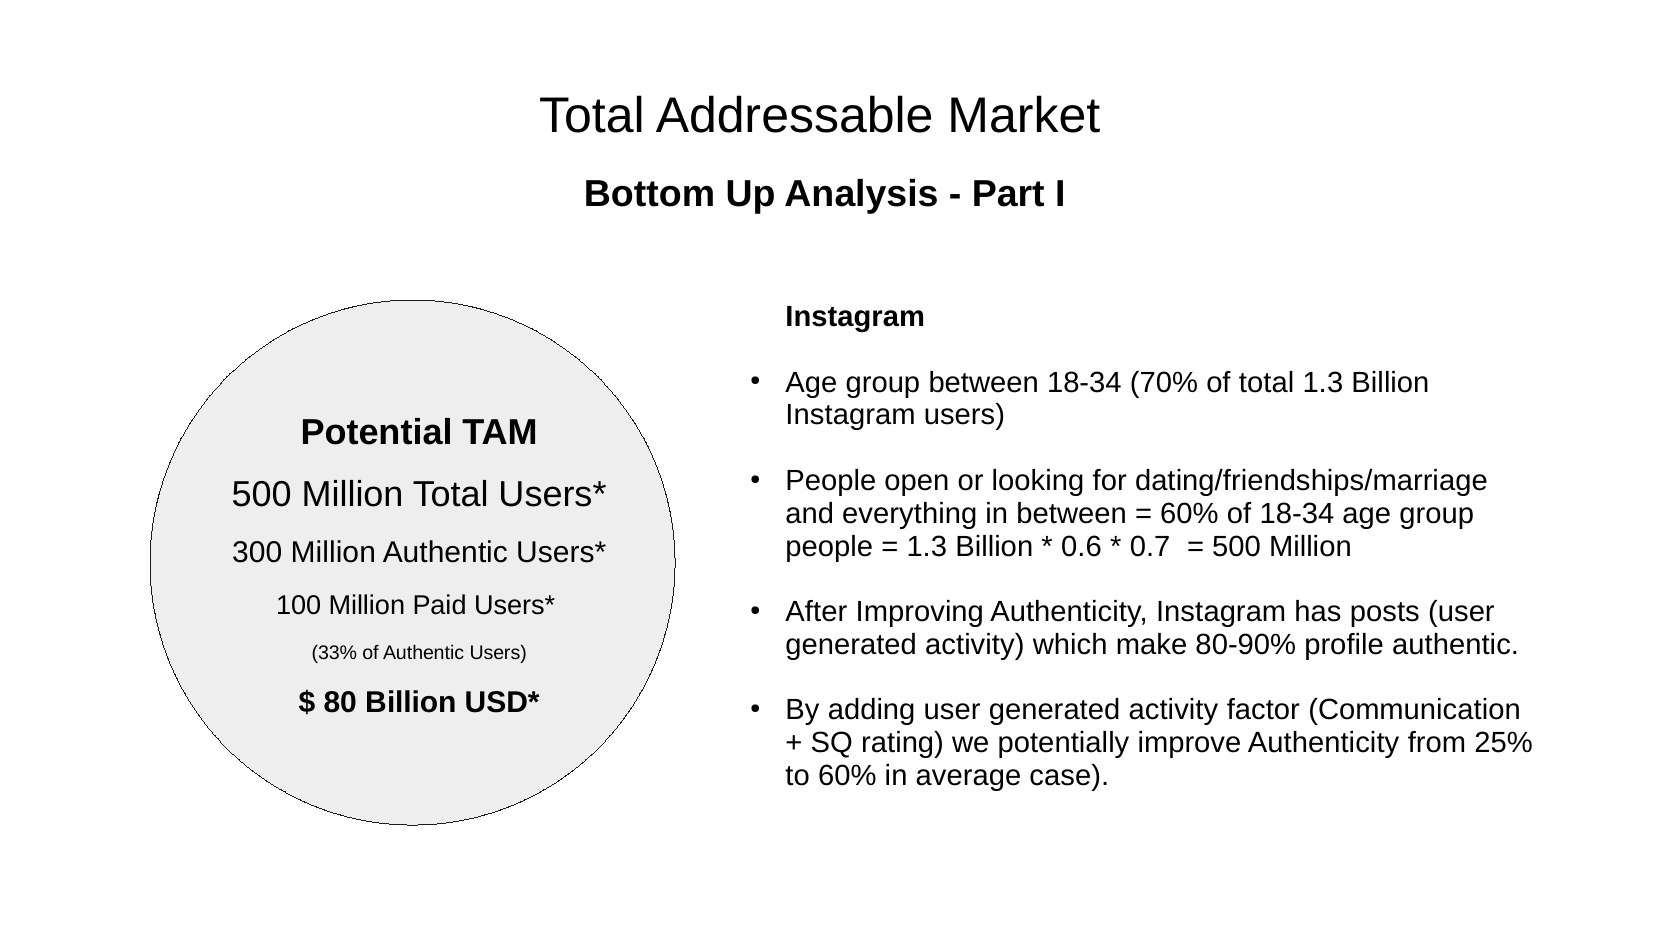

# Total Addressable Market
Bottom Up Analysis - Part I
Potential TAM
500 Million Total Users*
300 Million Authentic Users*
100 Million Paid Users*
(33% of Authentic Users)
$ 80 Billion USD*
Instagram
Age group between 18-34 (70% of total 1.3 Billion Instagram users)
People open or looking for dating/friendships/marriage
and everything in between = 60% of 18-34 age group people = 1.3 Billion * 0.6 * 0.7 = 500 Million
After Improving Authenticity, Instagram has posts (user generated activity) which make 80-90% profile authentic.
By adding user generated activity factor (Communication + SQ rating) we potentially improve Authenticity from 25% to 60% in average case).